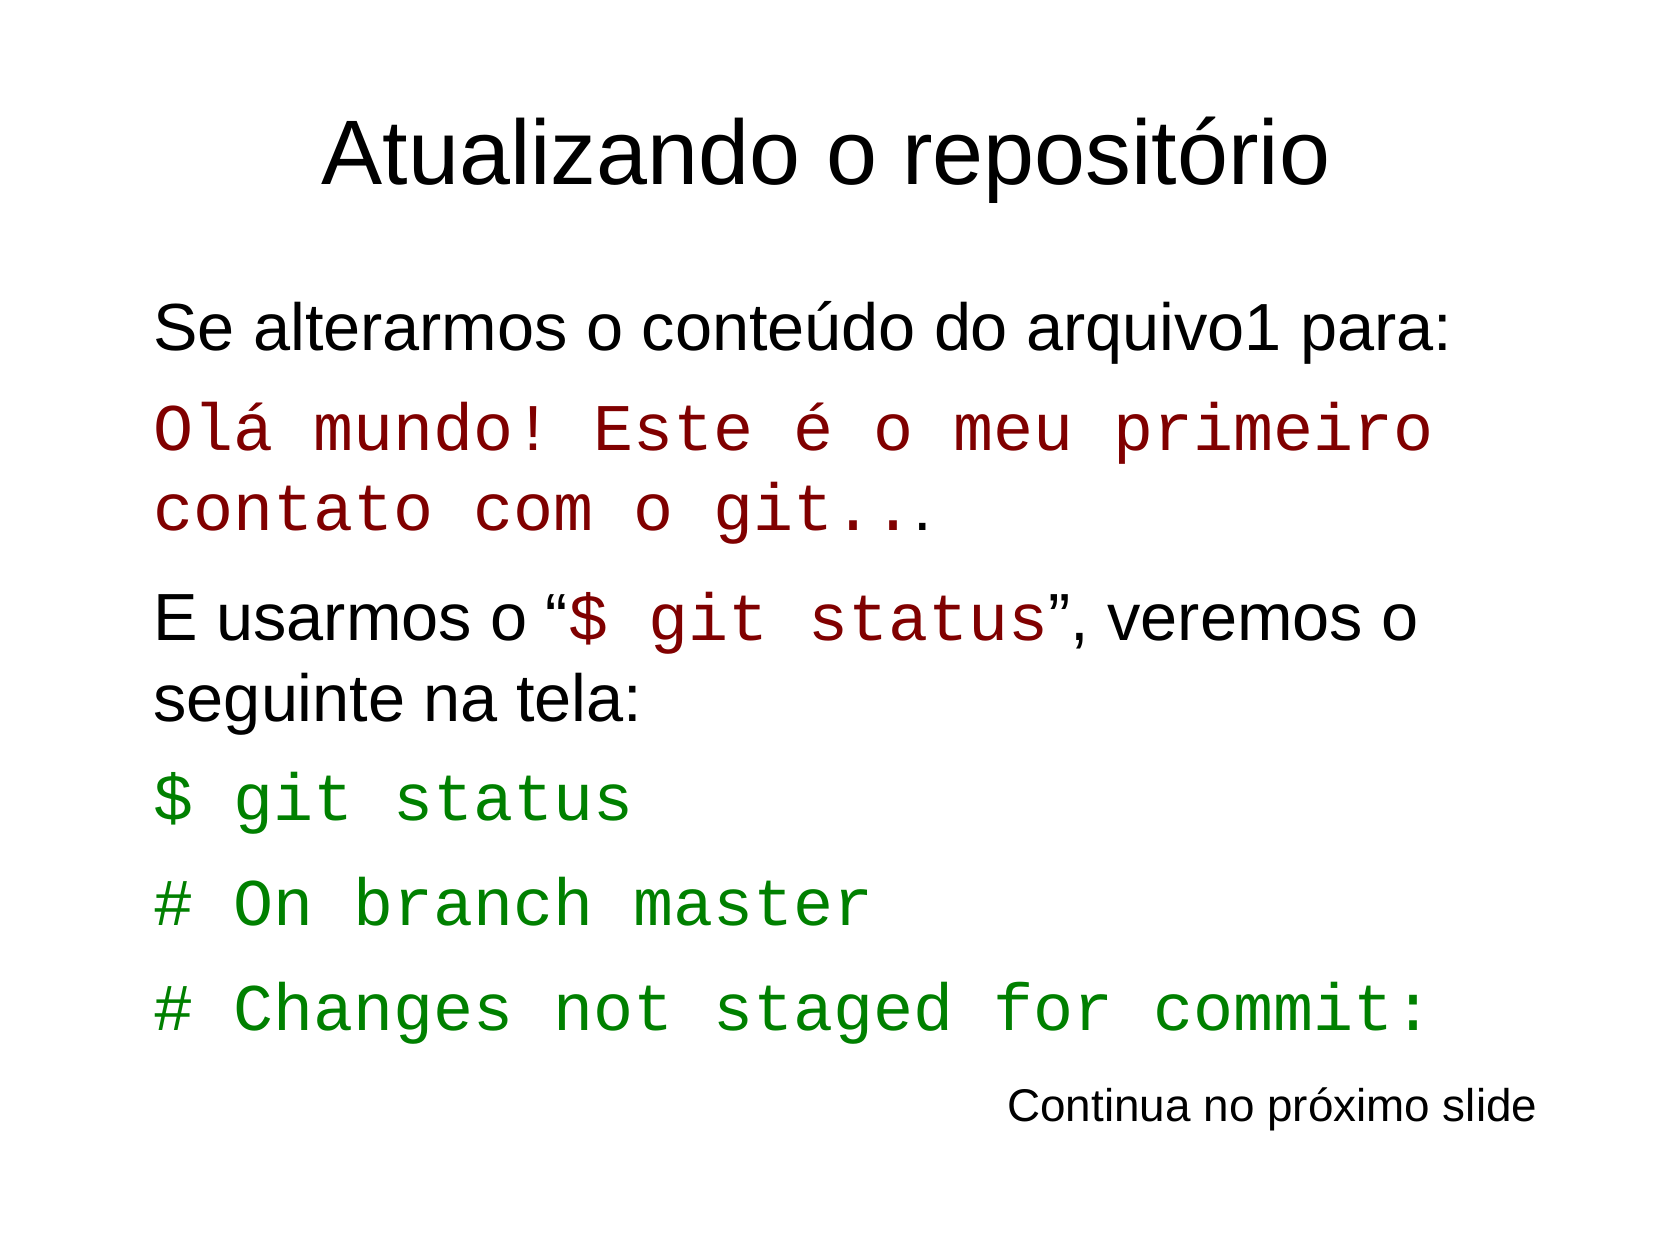

# Atualizando o repositório
Se alterarmos o conteúdo do arquivo1 para:
Olá mundo! Este é o meu primeiro contato com o git...
E usarmos o “$ git status”, veremos o seguinte na tela:
$ git status
# On branch master
# Changes not staged for commit:
Continua no próximo slide